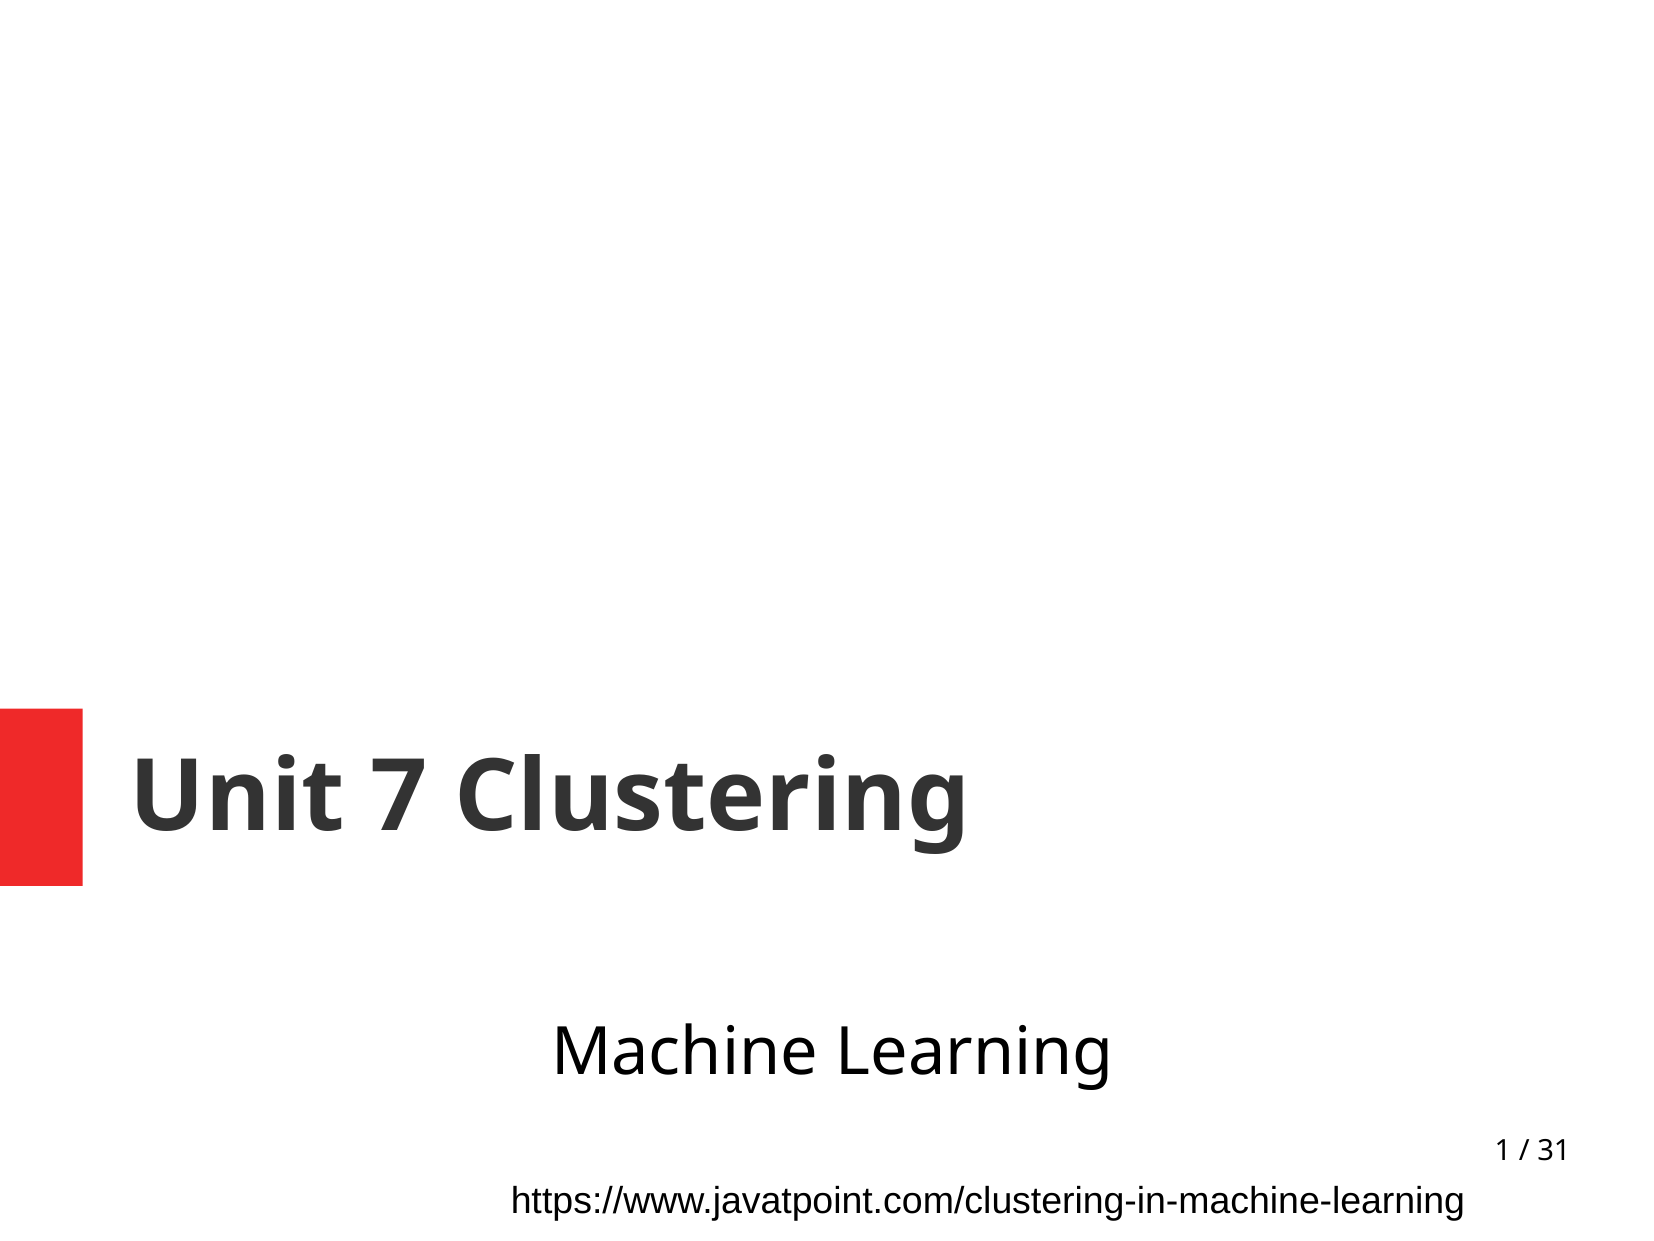

# Unit 7 Clustering
Machine Learning
1
https://www.javatpoint.com/clustering-in-machine-learning